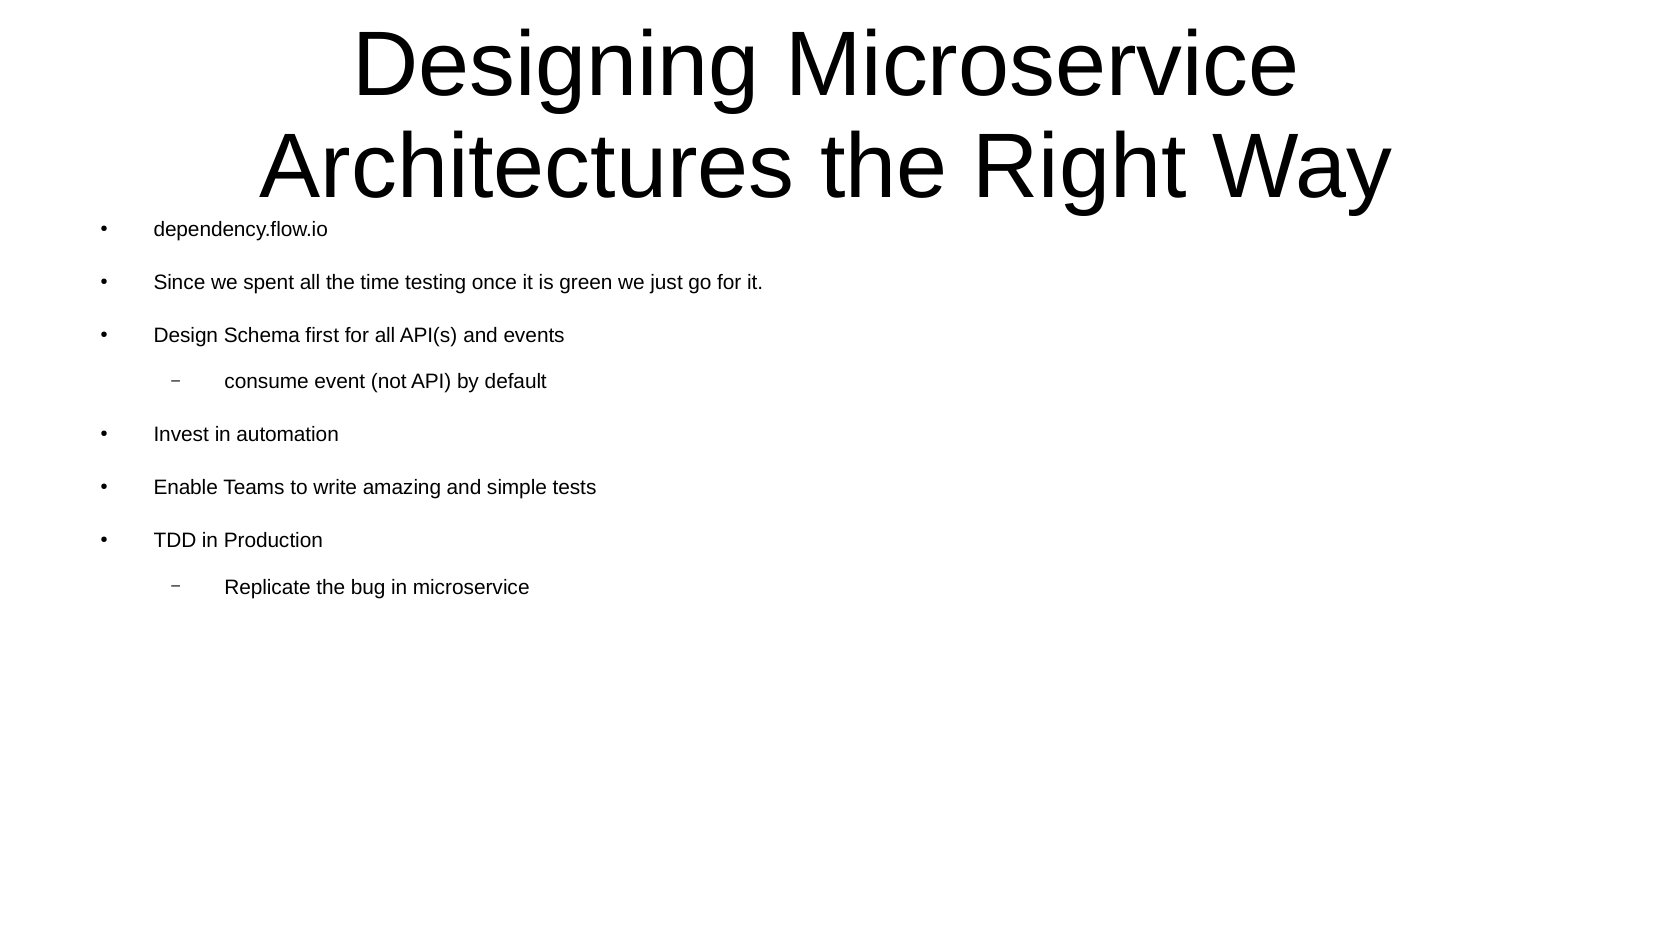

# Designing Microservice Architectures the Right Way
dependency.flow.io
Since we spent all the time testing once it is green we just go for it.
Design Schema first for all API(s) and events
consume event (not API) by default
Invest in automation
Enable Teams to write amazing and simple tests
TDD in Production
Replicate the bug in microservice